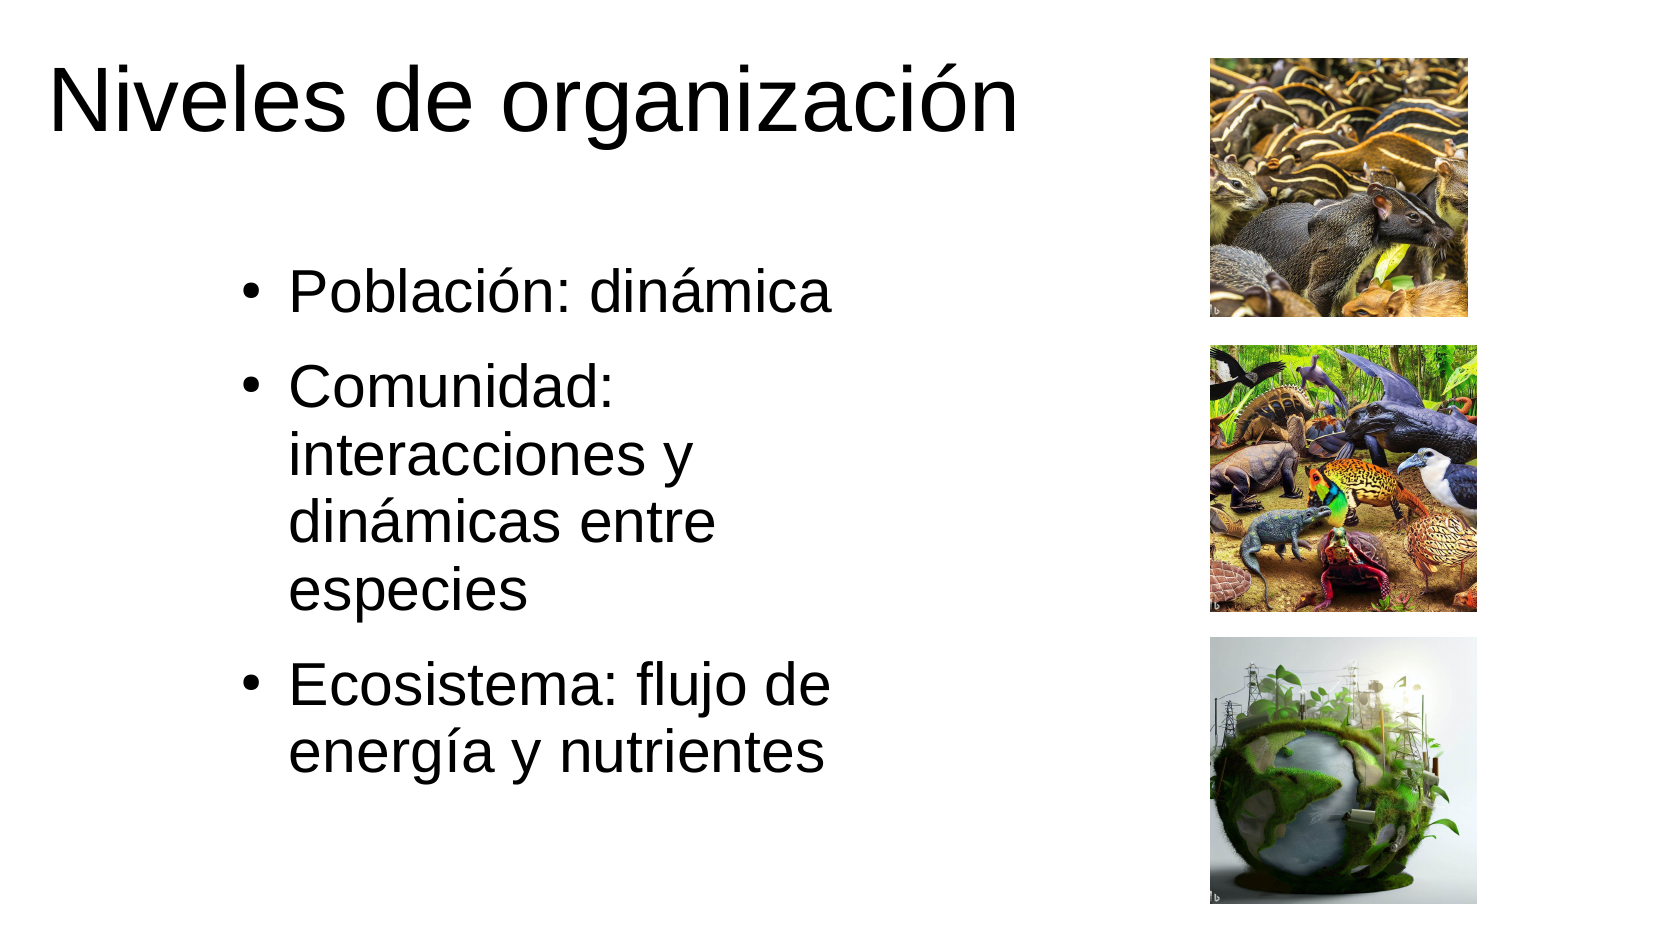

# Niveles de organización
Población: dinámica
Comunidad: interacciones y dinámicas entre especies
Ecosistema: flujo de energía y nutrientes